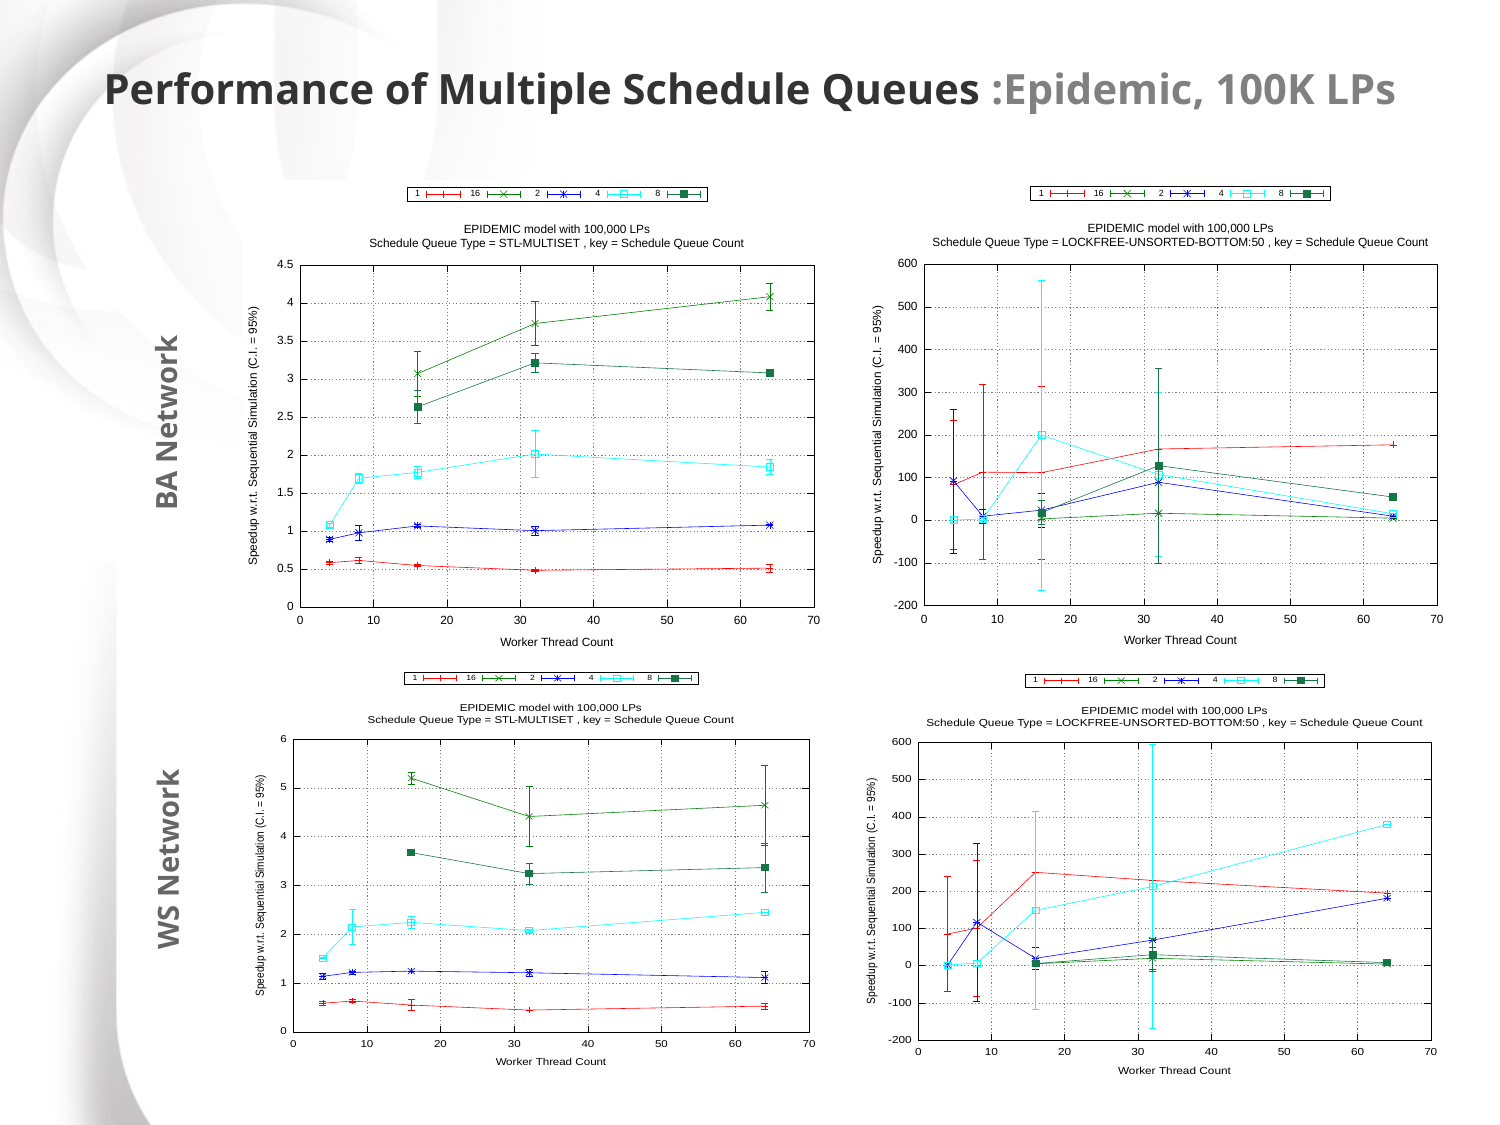

# Performance of Multiple Schedule Queues :Epidemic, 100K LPs
BA Network
WS Network